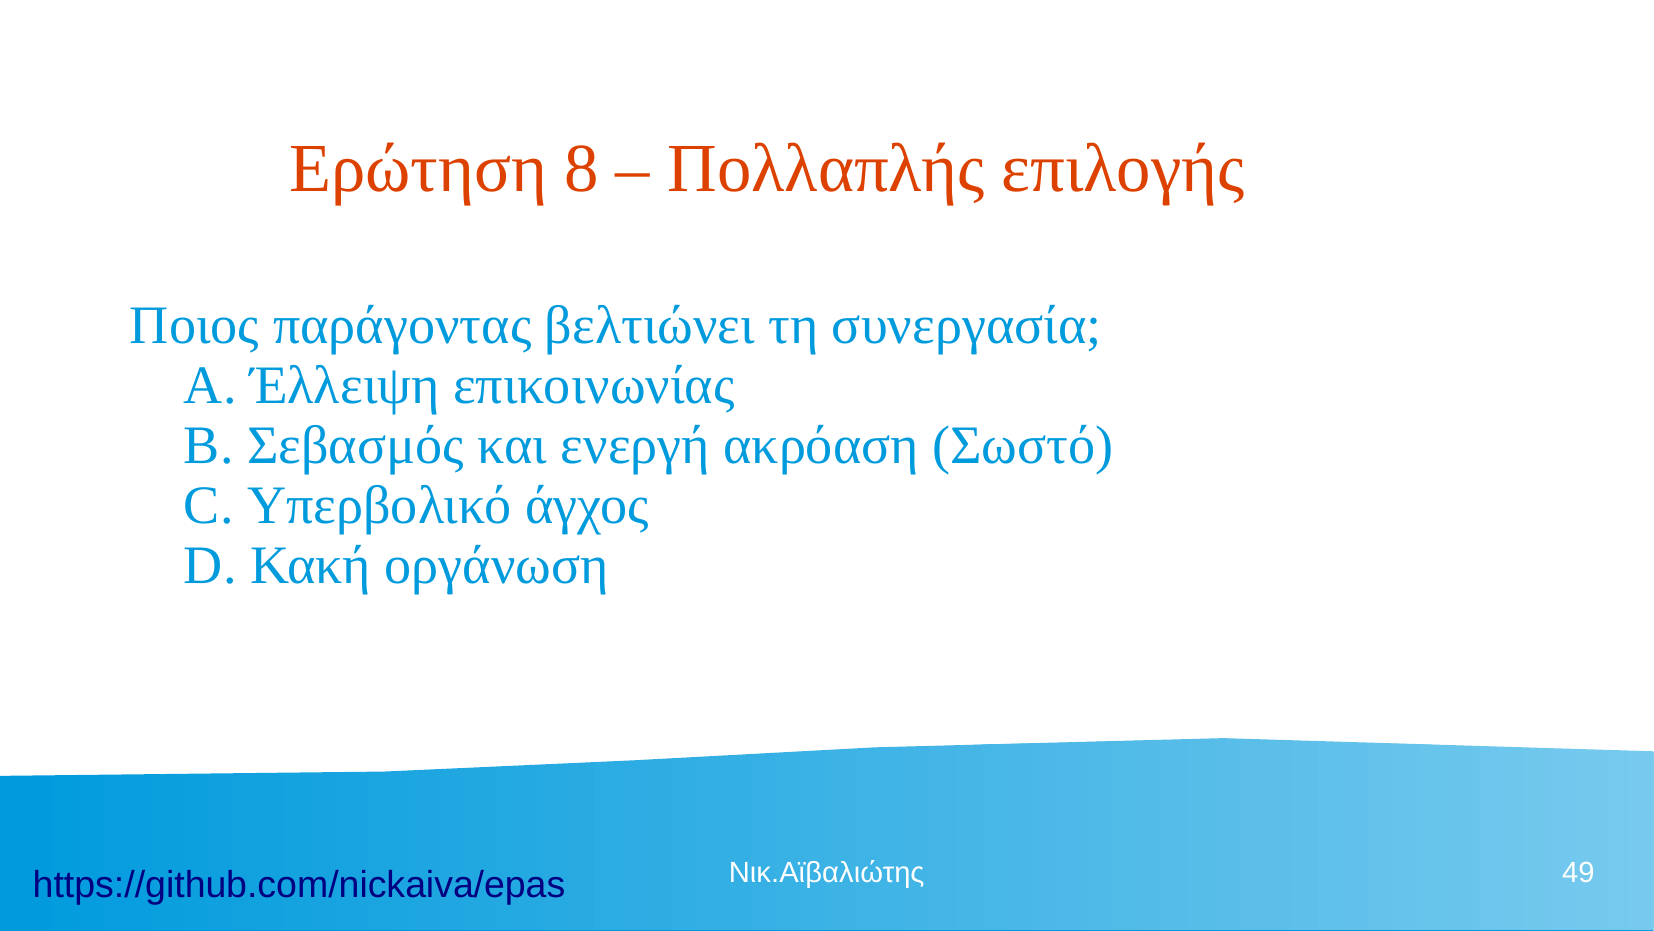

# Ερώτηση 8 – Πολλαπλής επιλογής
Ποιος παράγοντας βελτιώνει τη συνεργασία;
 A. Έλλειψη επικοινωνίας
 B. Σεβασμός και ενεργή ακρόαση (Σωστό)
 C. Υπερβολικό άγχος
 D. Κακή οργάνωση
Νικ.Αϊβαλιώτης
49